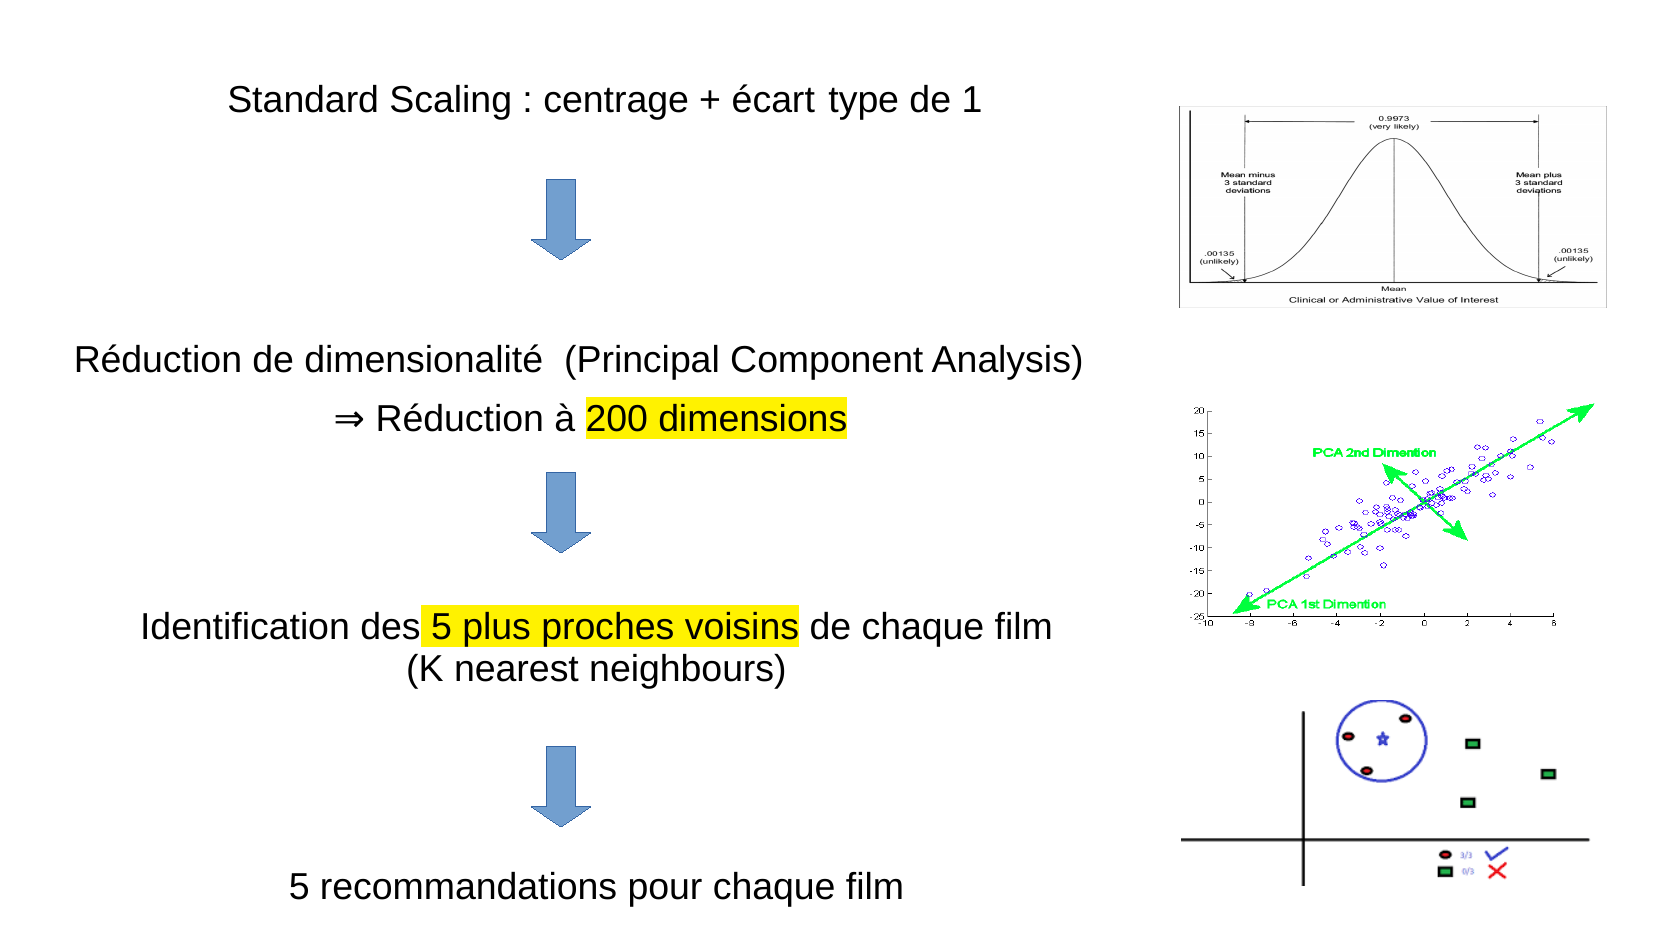

Standard Scaling : centrage + écart	 type de 1
Réduction de dimensionalité (Principal Component Analysis)
⇒ Réduction à 200 dimensions
Identification des 5 plus proches voisins de chaque film
(K nearest neighbours)
5 recommandations pour chaque film